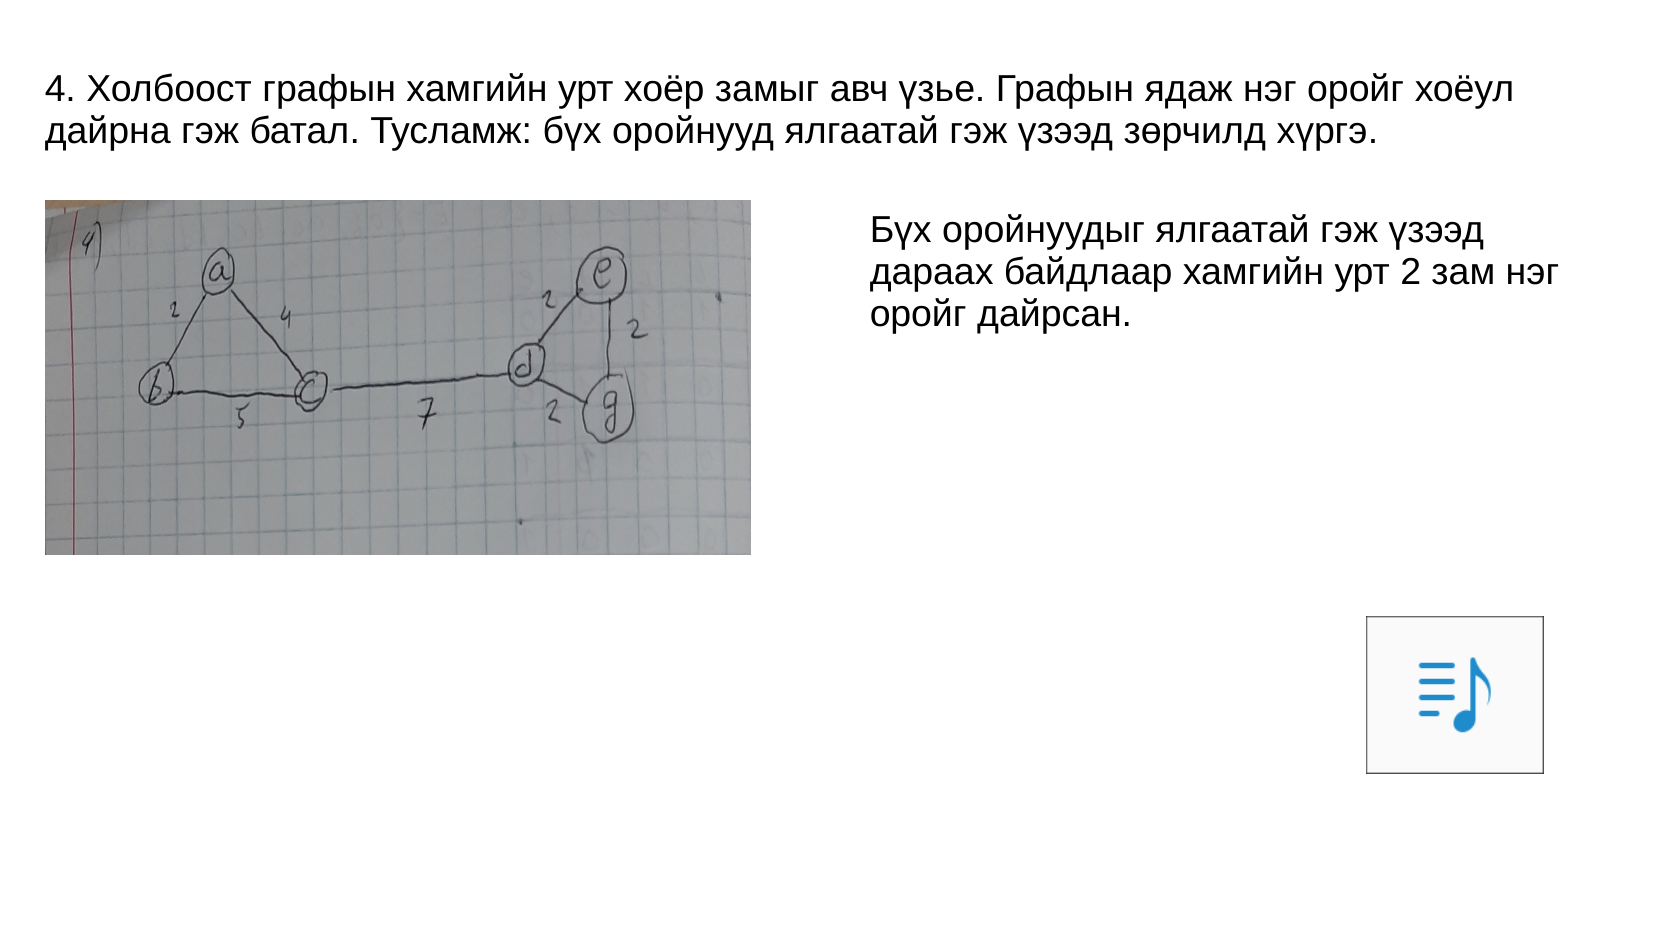

4. Холбоост графын хамгийн урт хоёр замыг авч үзье. Графын ядаж нэг оройг хоёул дайрна гэж батал. Тусламж: бүх оройнууд ялгаатай гэж үзээд зөрчилд хүргэ.
Бүх оройнуудыг ялгаатай гэж үзээд дараах байдлаар хамгийн урт 2 зам нэг оройг дайрсан.